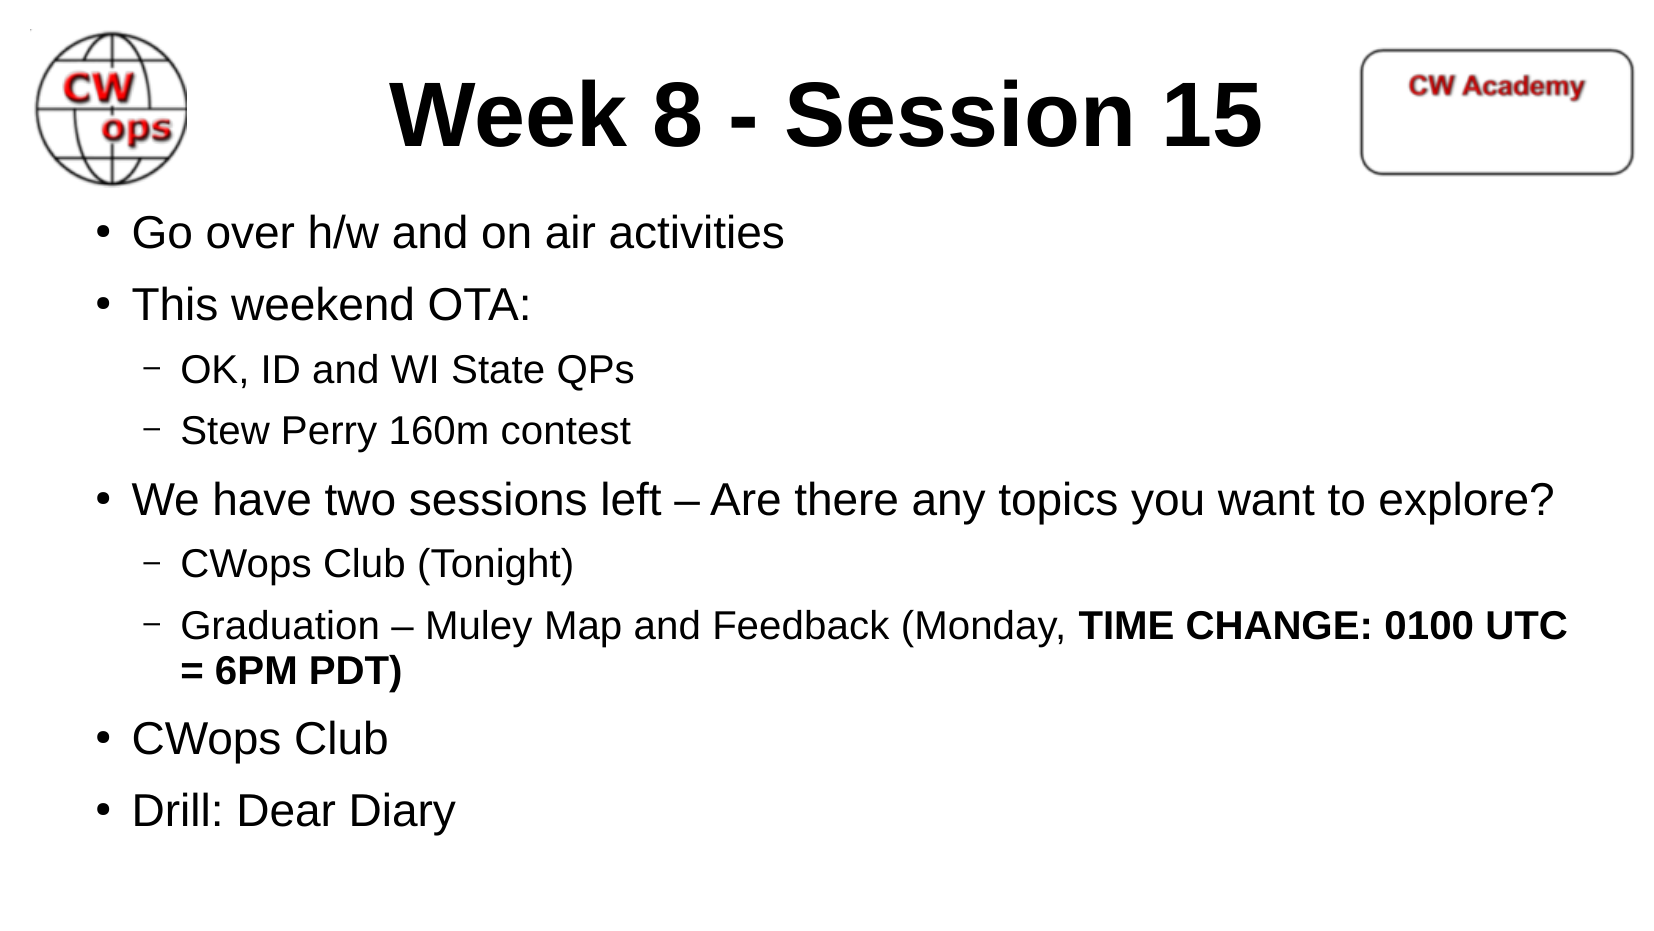

Week 8 - Session 15
# Go over h/w and on air activities
This weekend OTA:
OK, ID and WI State QPs
Stew Perry 160m contest
We have two sessions left – Are there any topics you want to explore?
CWops Club (Tonight)
Graduation – Muley Map and Feedback (Monday, TIME CHANGE: 0100 UTC = 6PM PDT)
CWops Club
Drill: Dear Diary